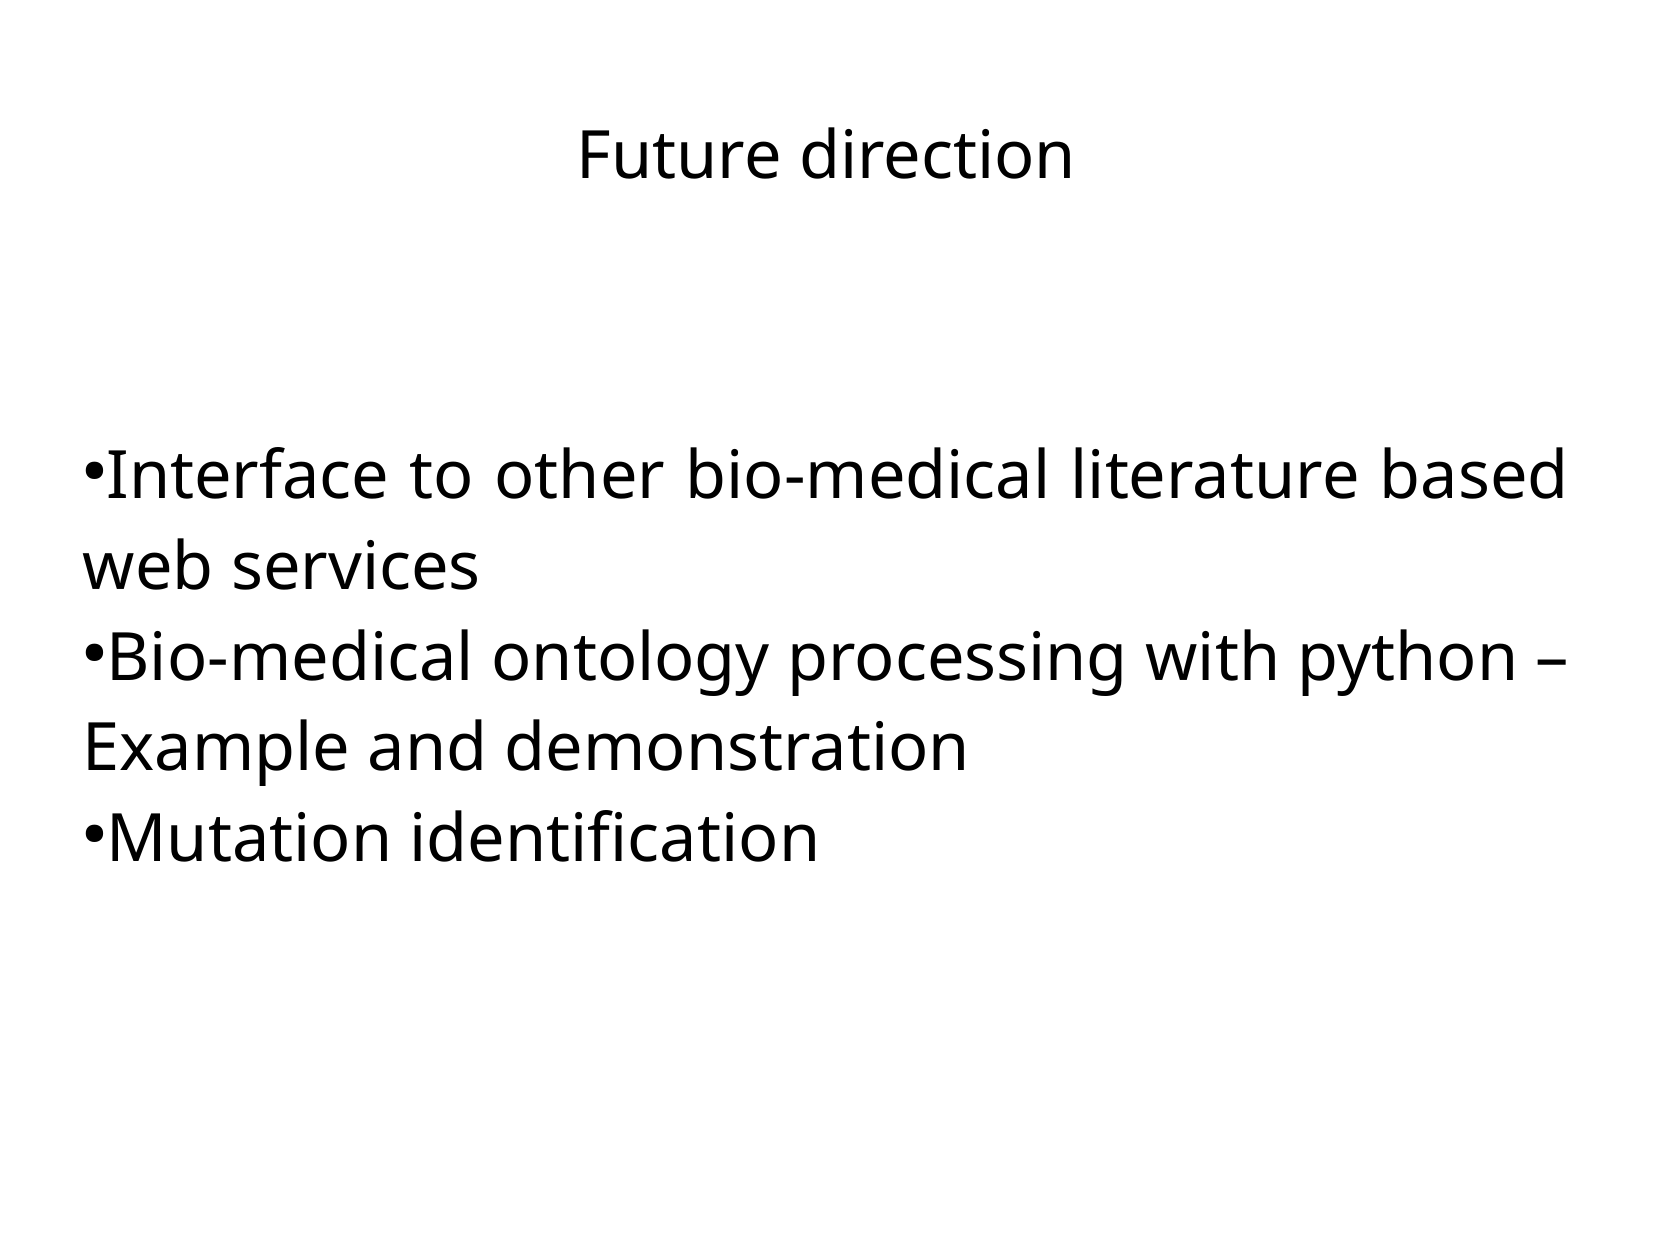

# Future direction
Interface to other bio-medical literature based web services
Bio-medical ontology processing with python – Example and demonstration
Mutation identification